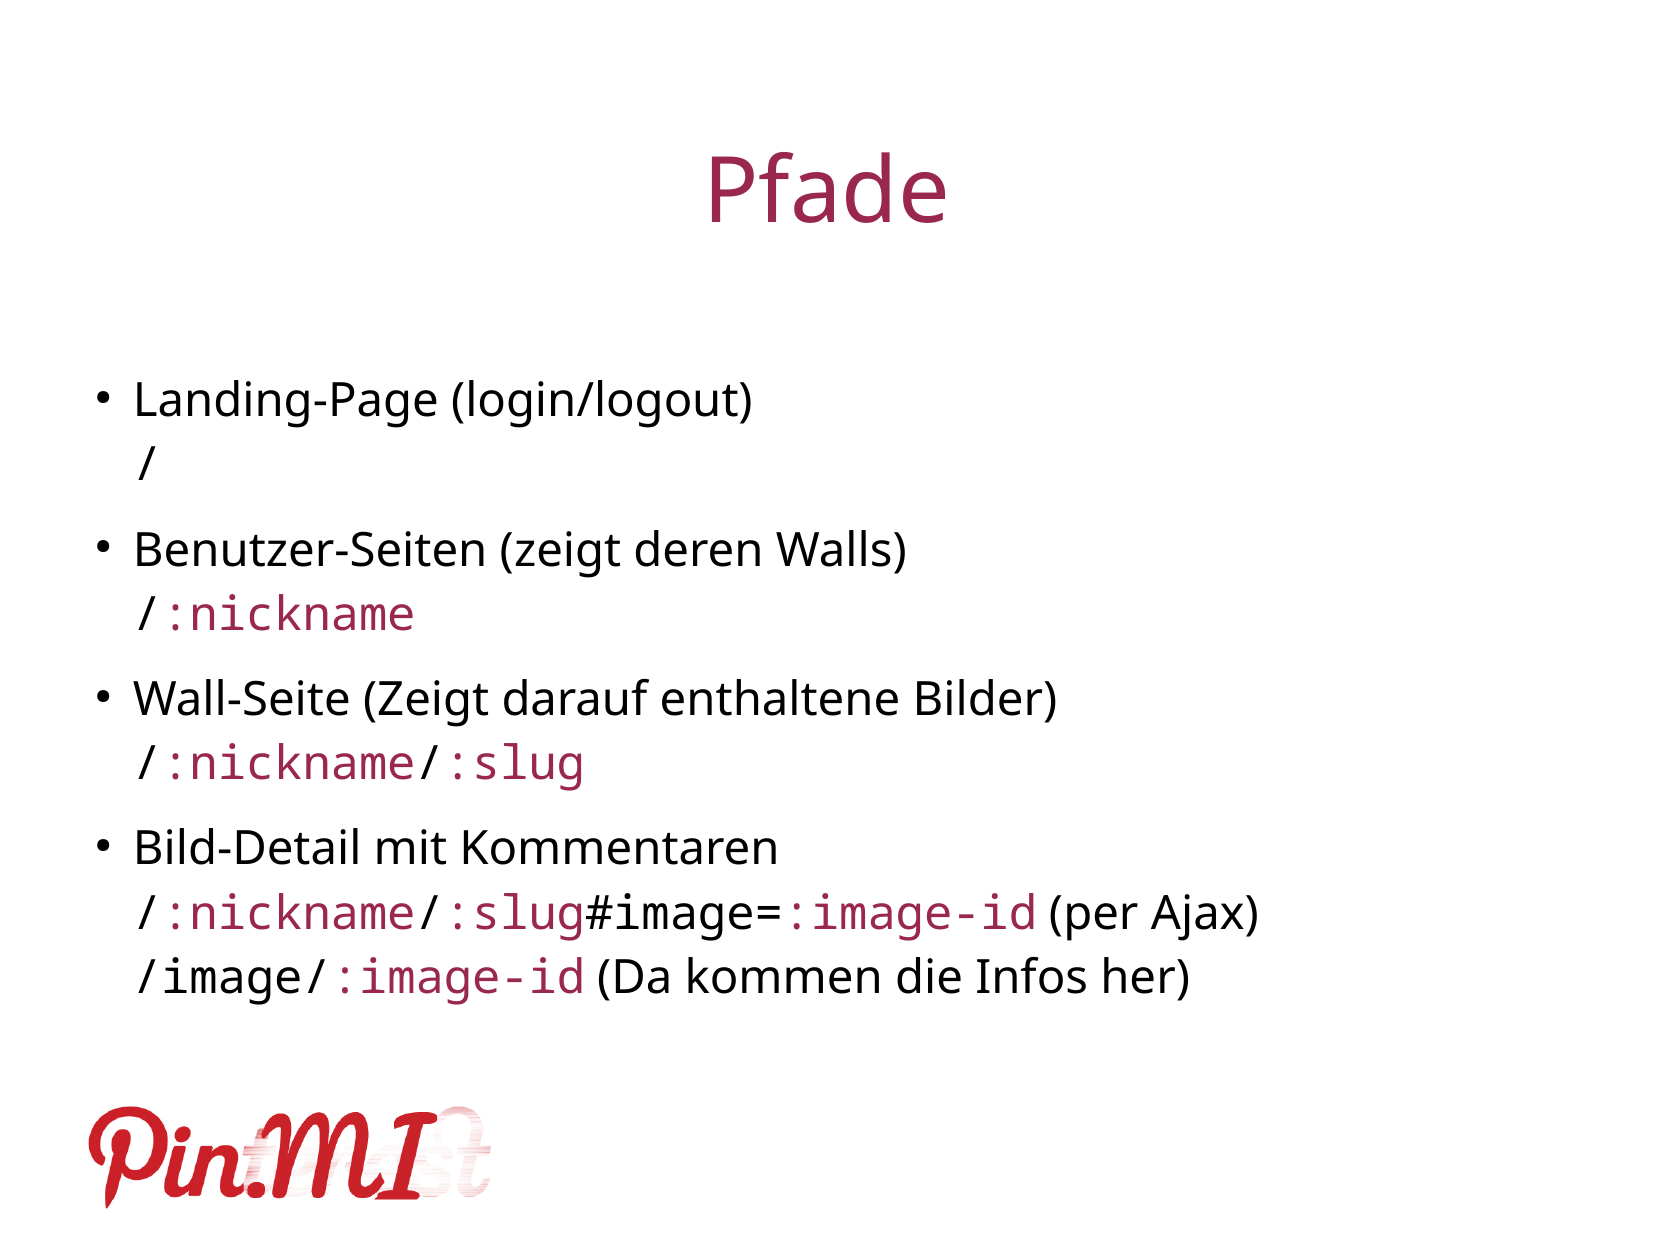

# Pfade
Landing-Page (login/logout)
/
Benutzer-Seiten (zeigt deren Walls)
/:nickname
Wall-Seite (Zeigt darauf enthaltene Bilder)
/:nickname/:slug
Bild-Detail mit Kommentaren
/:nickname/:slug#image=:image-id (per Ajax)
/image/:image-id (Da kommen die Infos her)